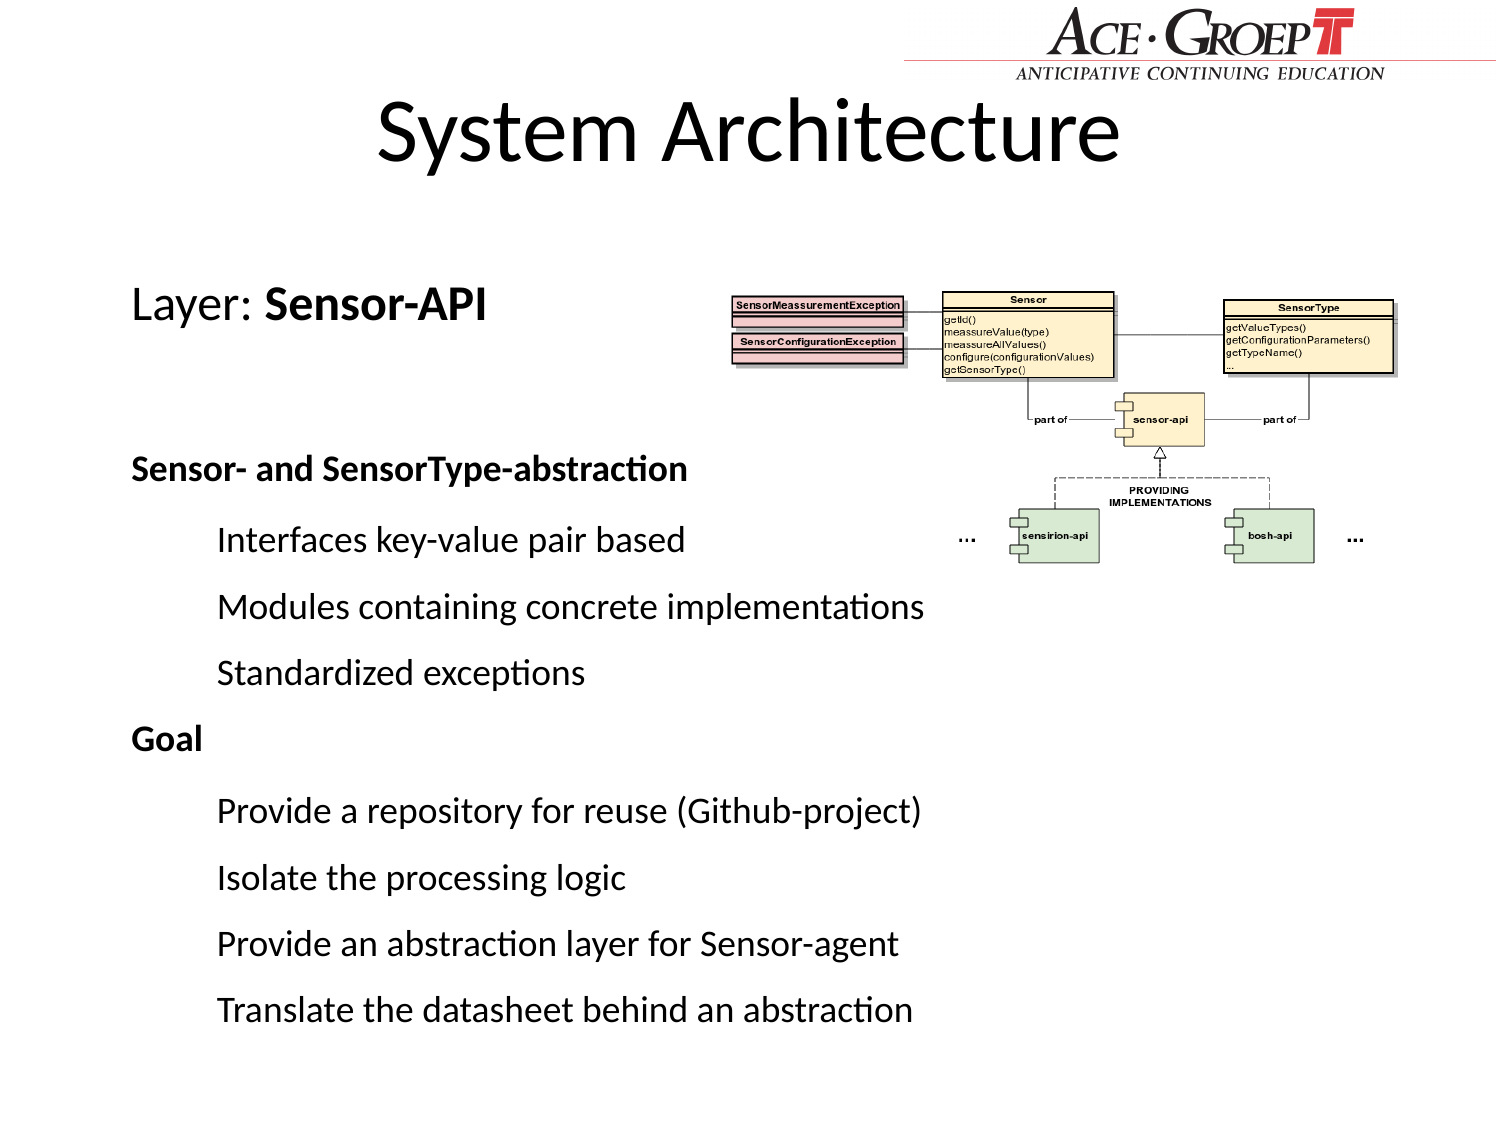

# System Architecture
Layer: Sensor-API
Sensor- and SensorType-abstraction
Interfaces key-value pair based
Modules containing concrete implementations
Standardized exceptions
Goal
Provide a repository for reuse (Github-project)
Isolate the processing logic
Provide an abstraction layer for Sensor-agent
Translate the datasheet behind an abstraction